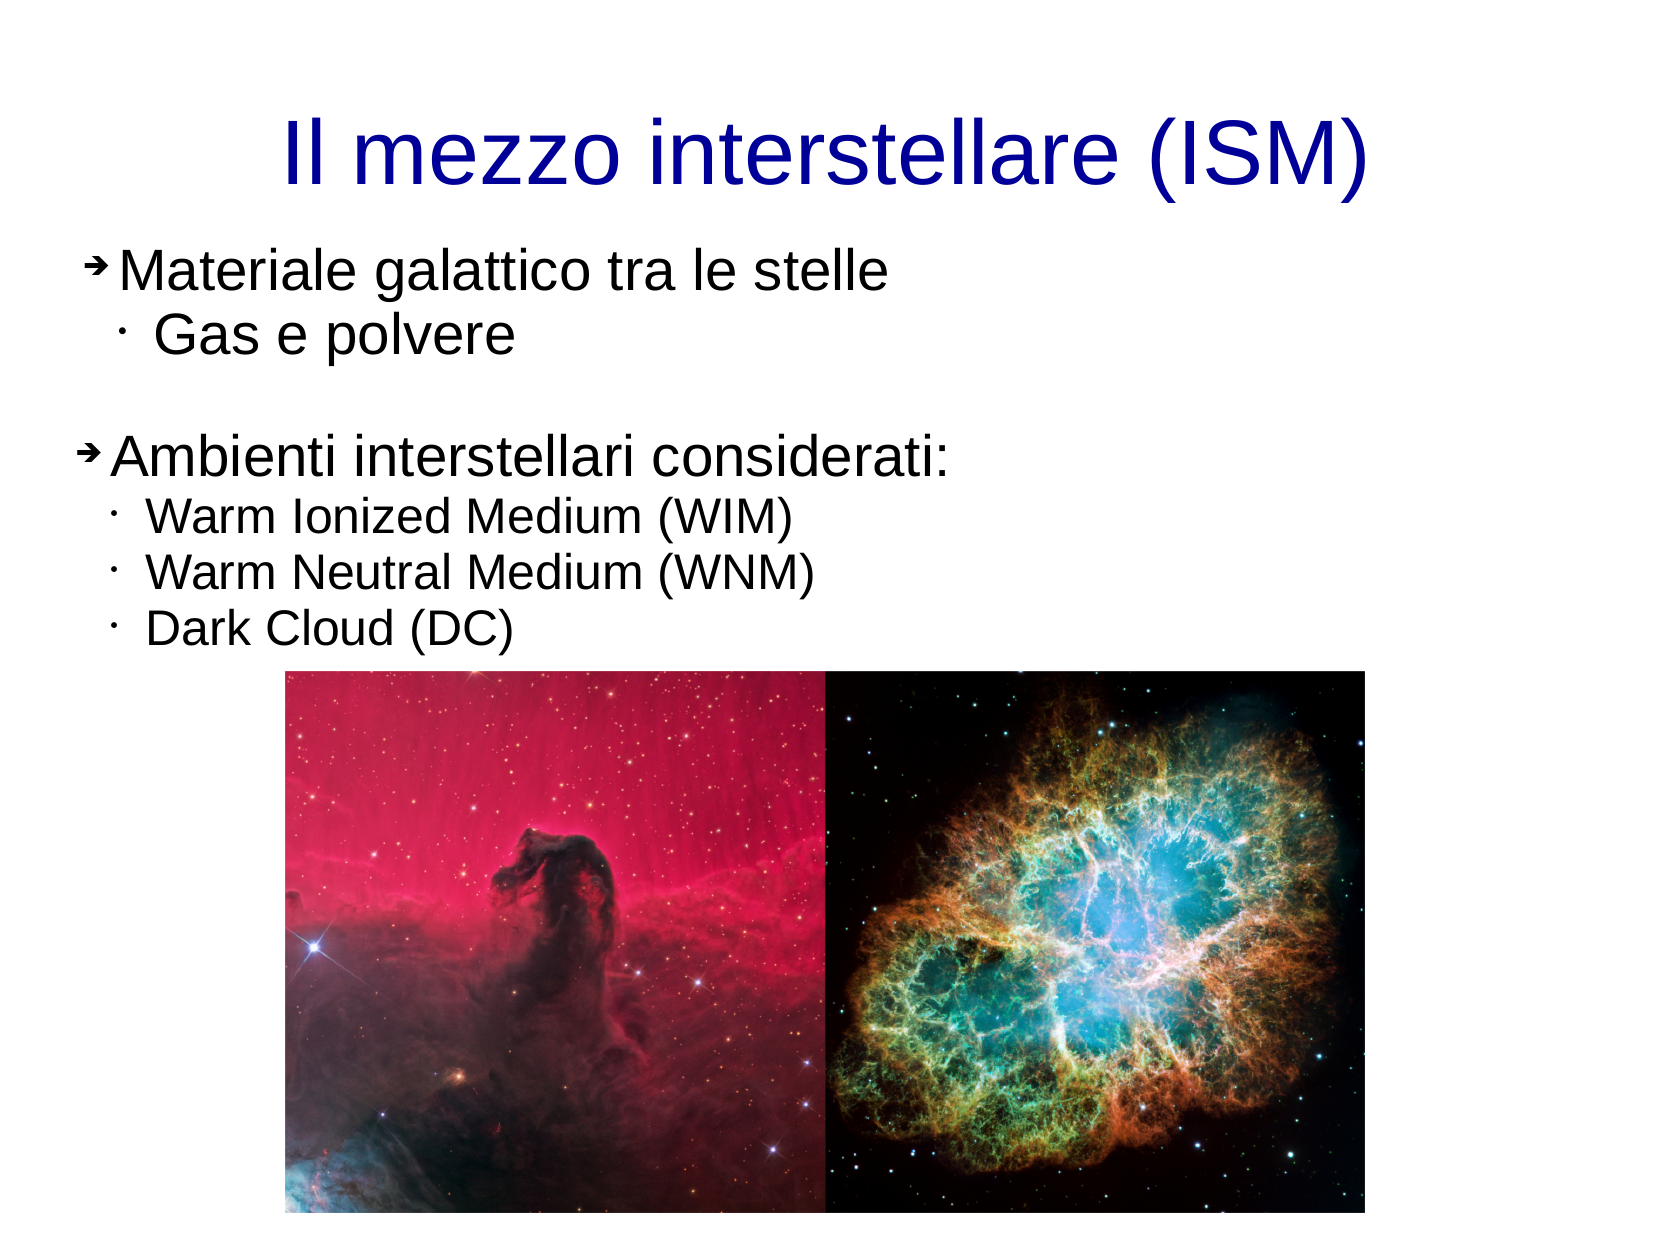

# Il mezzo interstellare (ISM)
Materiale galattico tra le stelle
Gas e polvere
Ambienti interstellari considerati:
Warm Ionized Medium (WIM)
Warm Neutral Medium (WNM)
Dark Cloud (DC)